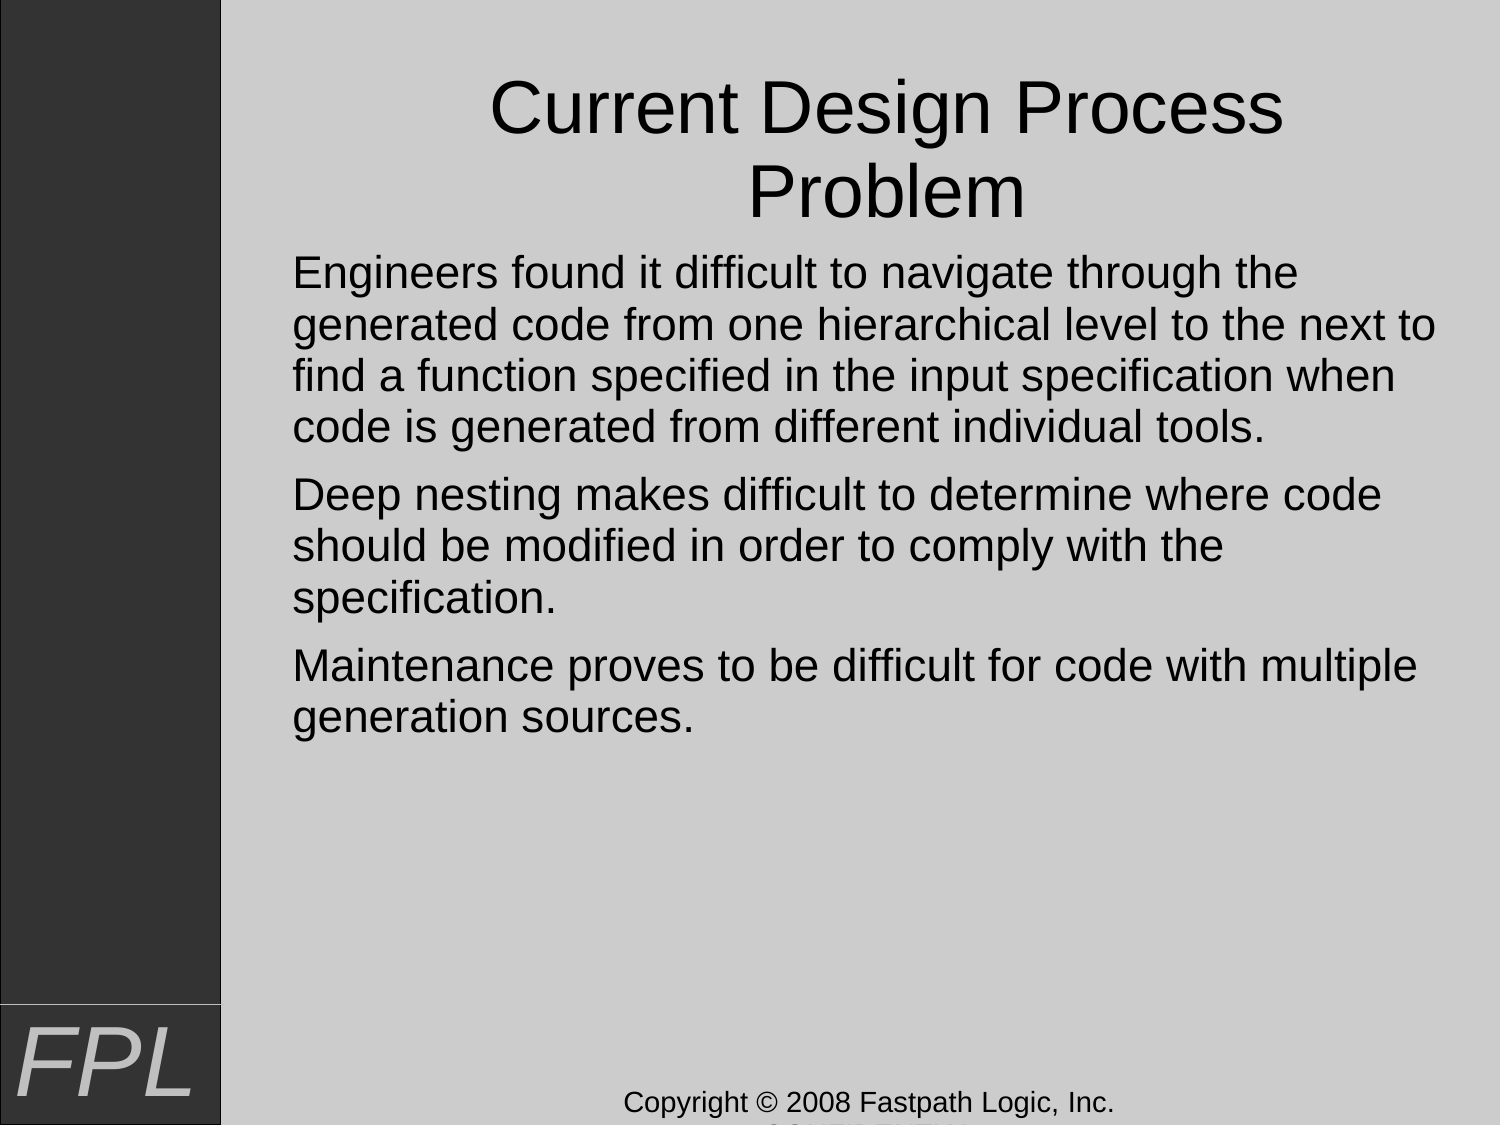

# Current Design Process Problem
Engineers found it difficult to navigate through the generated code from one hierarchical level to the next to find a function specified in the input specification when code is generated from different individual tools.
Deep nesting makes difficult to determine where code should be modified in order to comply with the specification.
Maintenance proves to be difficult for code with multiple generation sources.